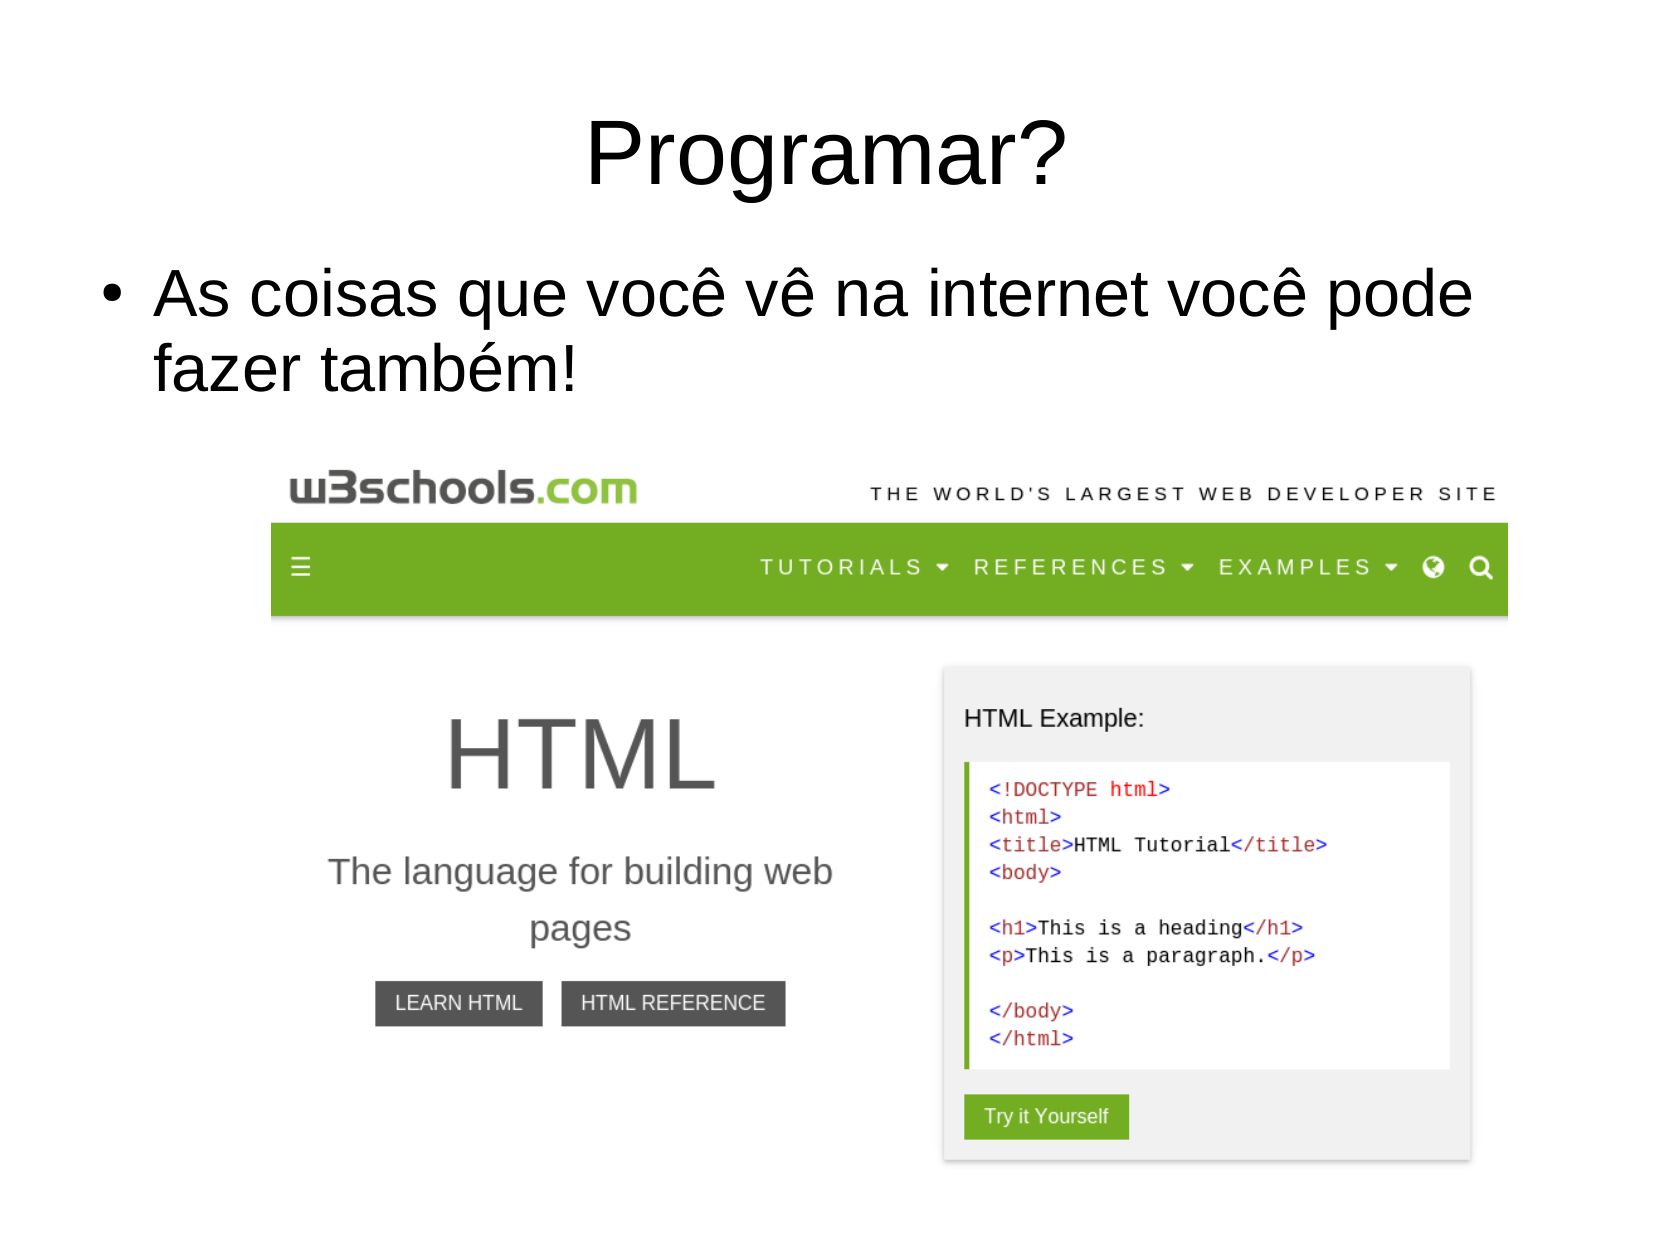

# Programar?
As coisas que você vê na internet você pode fazer também!